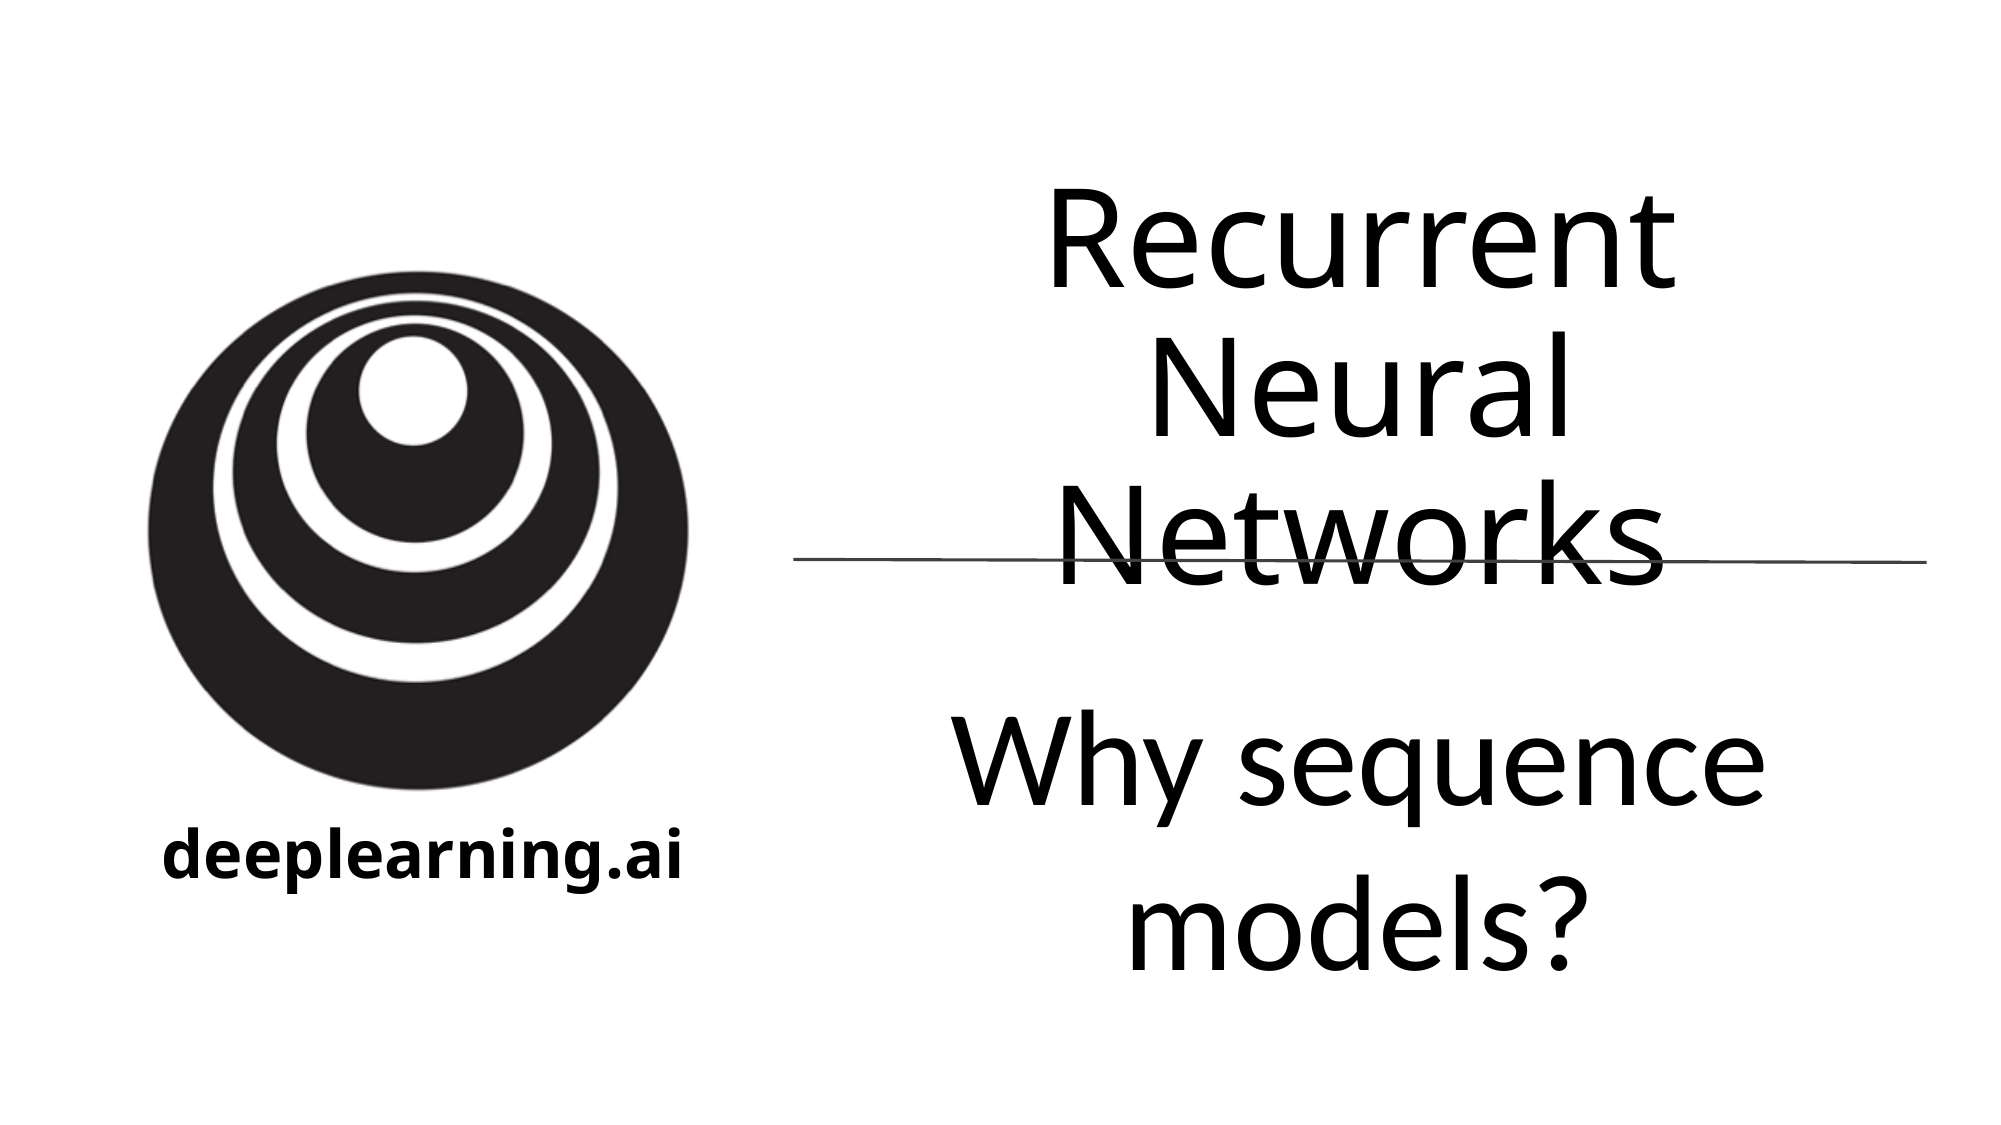

# Recurrent Neural Networks
deeplearning.ai
Why sequence models?